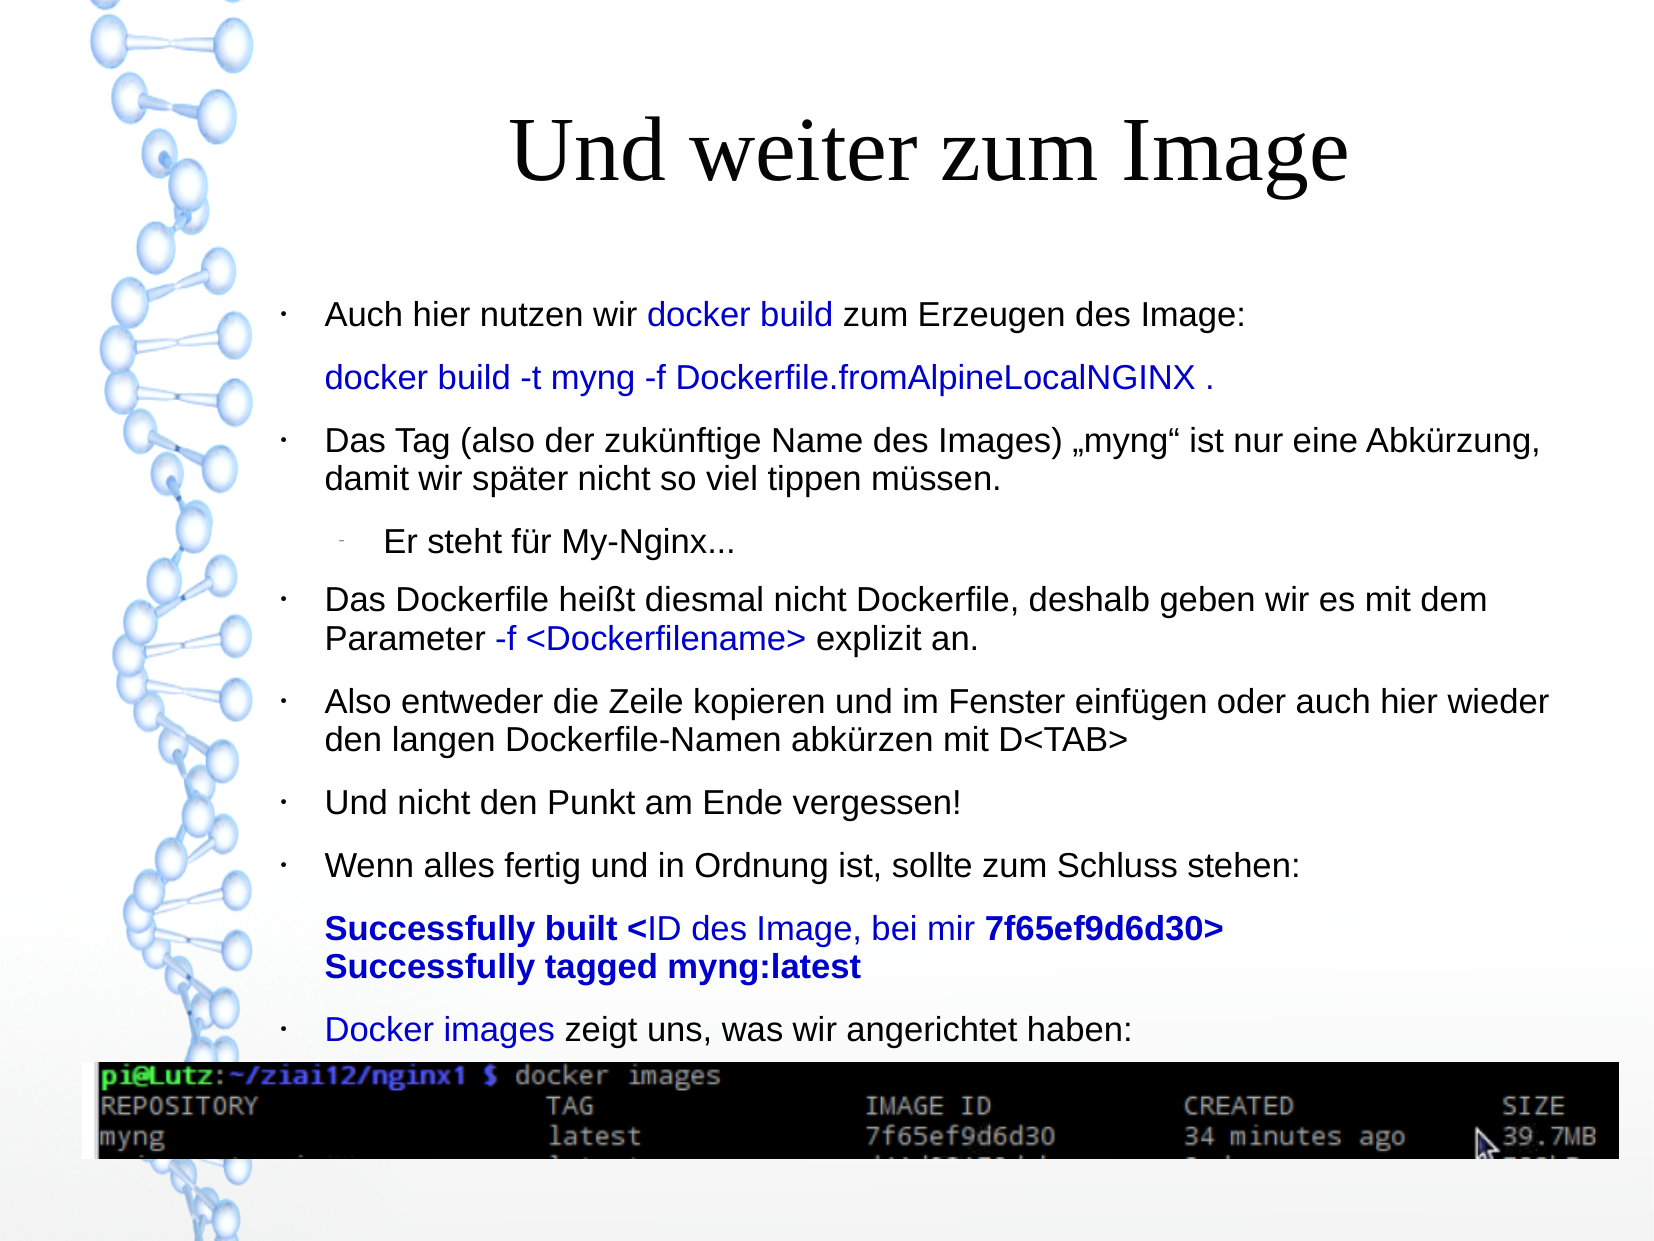

# Und weiter zum Image
Auch hier nutzen wir docker build zum Erzeugen des Image:
docker build -t myng -f Dockerfile.fromAlpineLocalNGINX .
Das Tag (also der zukünftige Name des Images) „myng“ ist nur eine Abkürzung, damit wir später nicht so viel tippen müssen.
Er steht für My-Nginx...
Das Dockerfile heißt diesmal nicht Dockerfile, deshalb geben wir es mit dem Parameter -f <Dockerfilename> explizit an.
Also entweder die Zeile kopieren und im Fenster einfügen oder auch hier wieder den langen Dockerfile-Namen abkürzen mit D<TAB>
Und nicht den Punkt am Ende vergessen!
Wenn alles fertig und in Ordnung ist, sollte zum Schluss stehen:
Successfully built <ID des Image, bei mir 7f65ef9d6d30>
Successfully tagged myng:latest
Docker images zeigt uns, was wir angerichtet haben:
55